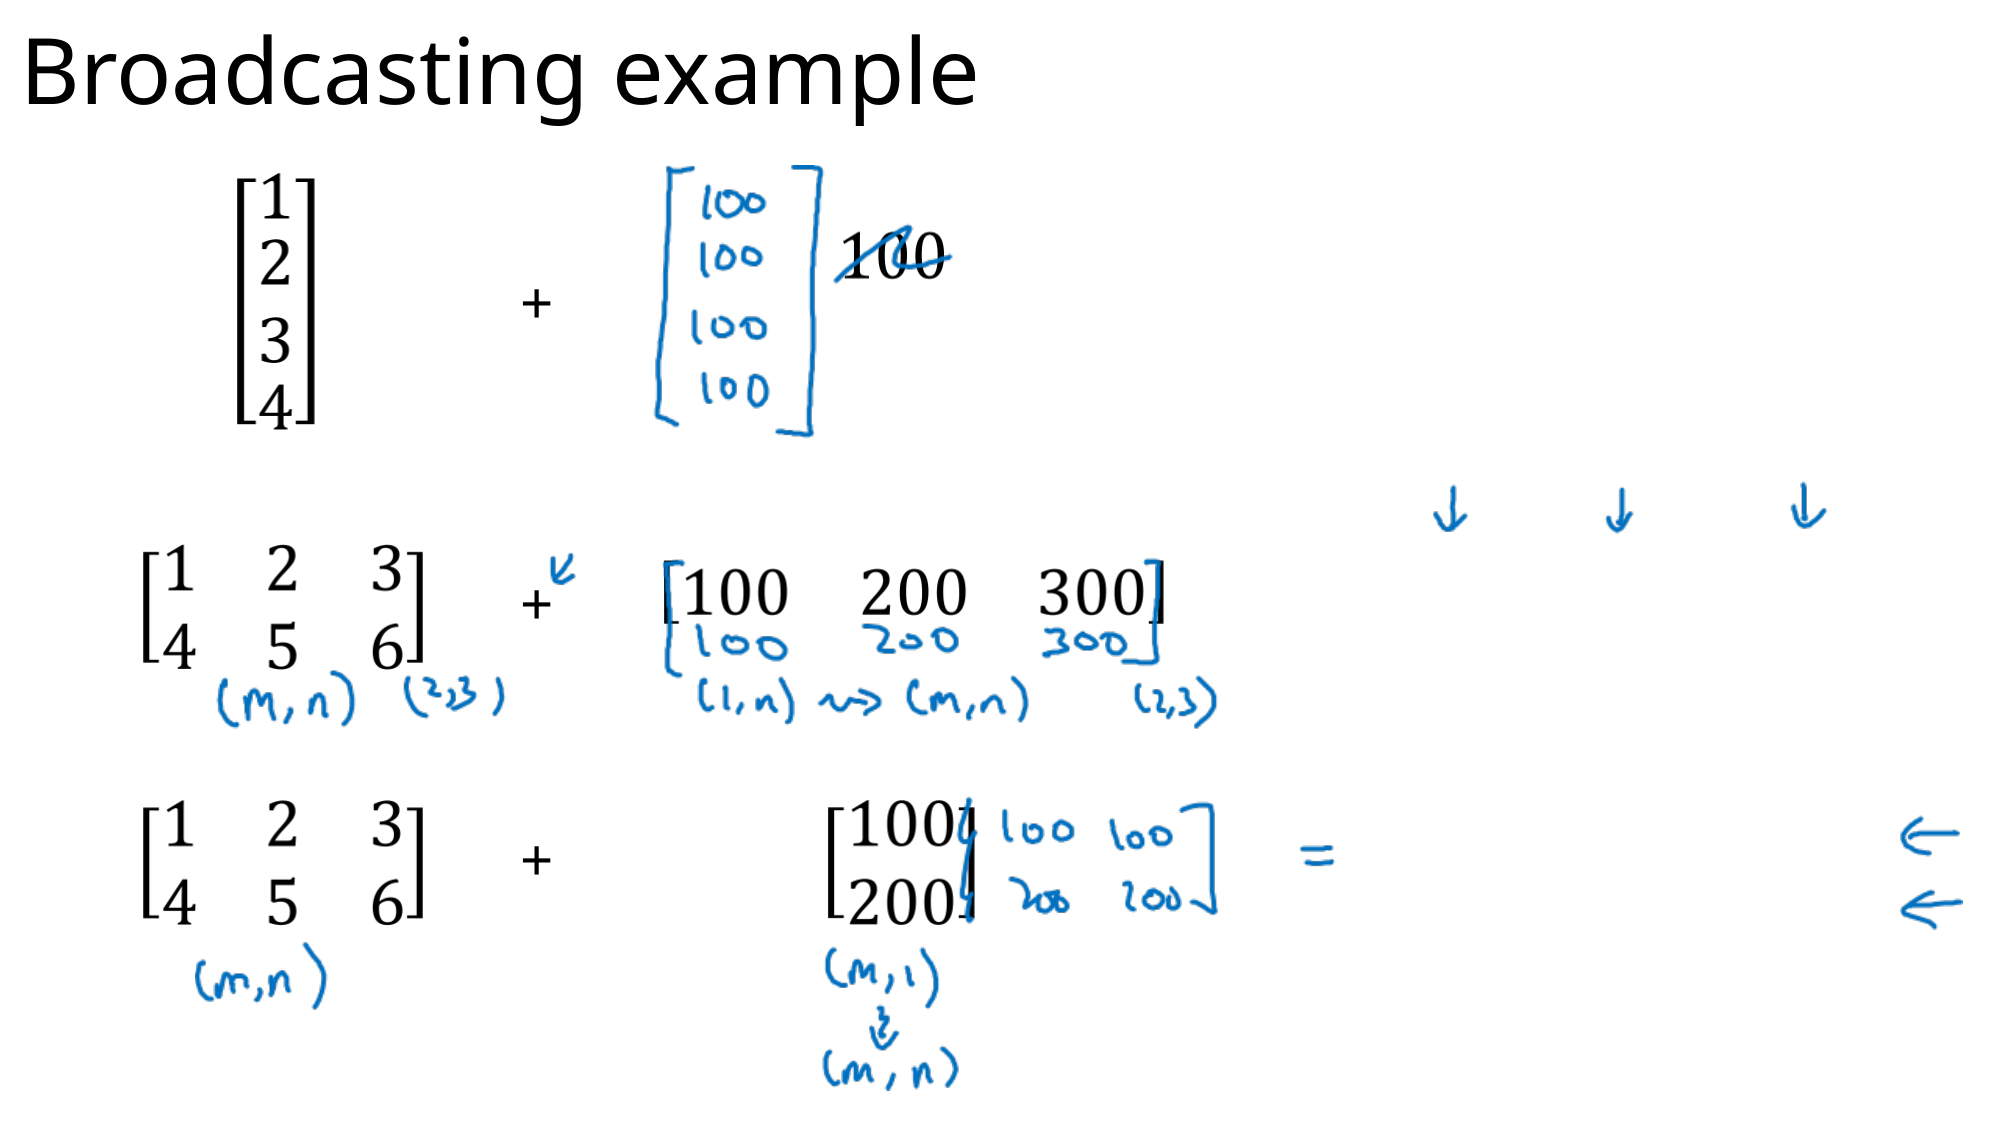

# Broadcasting example
=
+
=
+
=
+